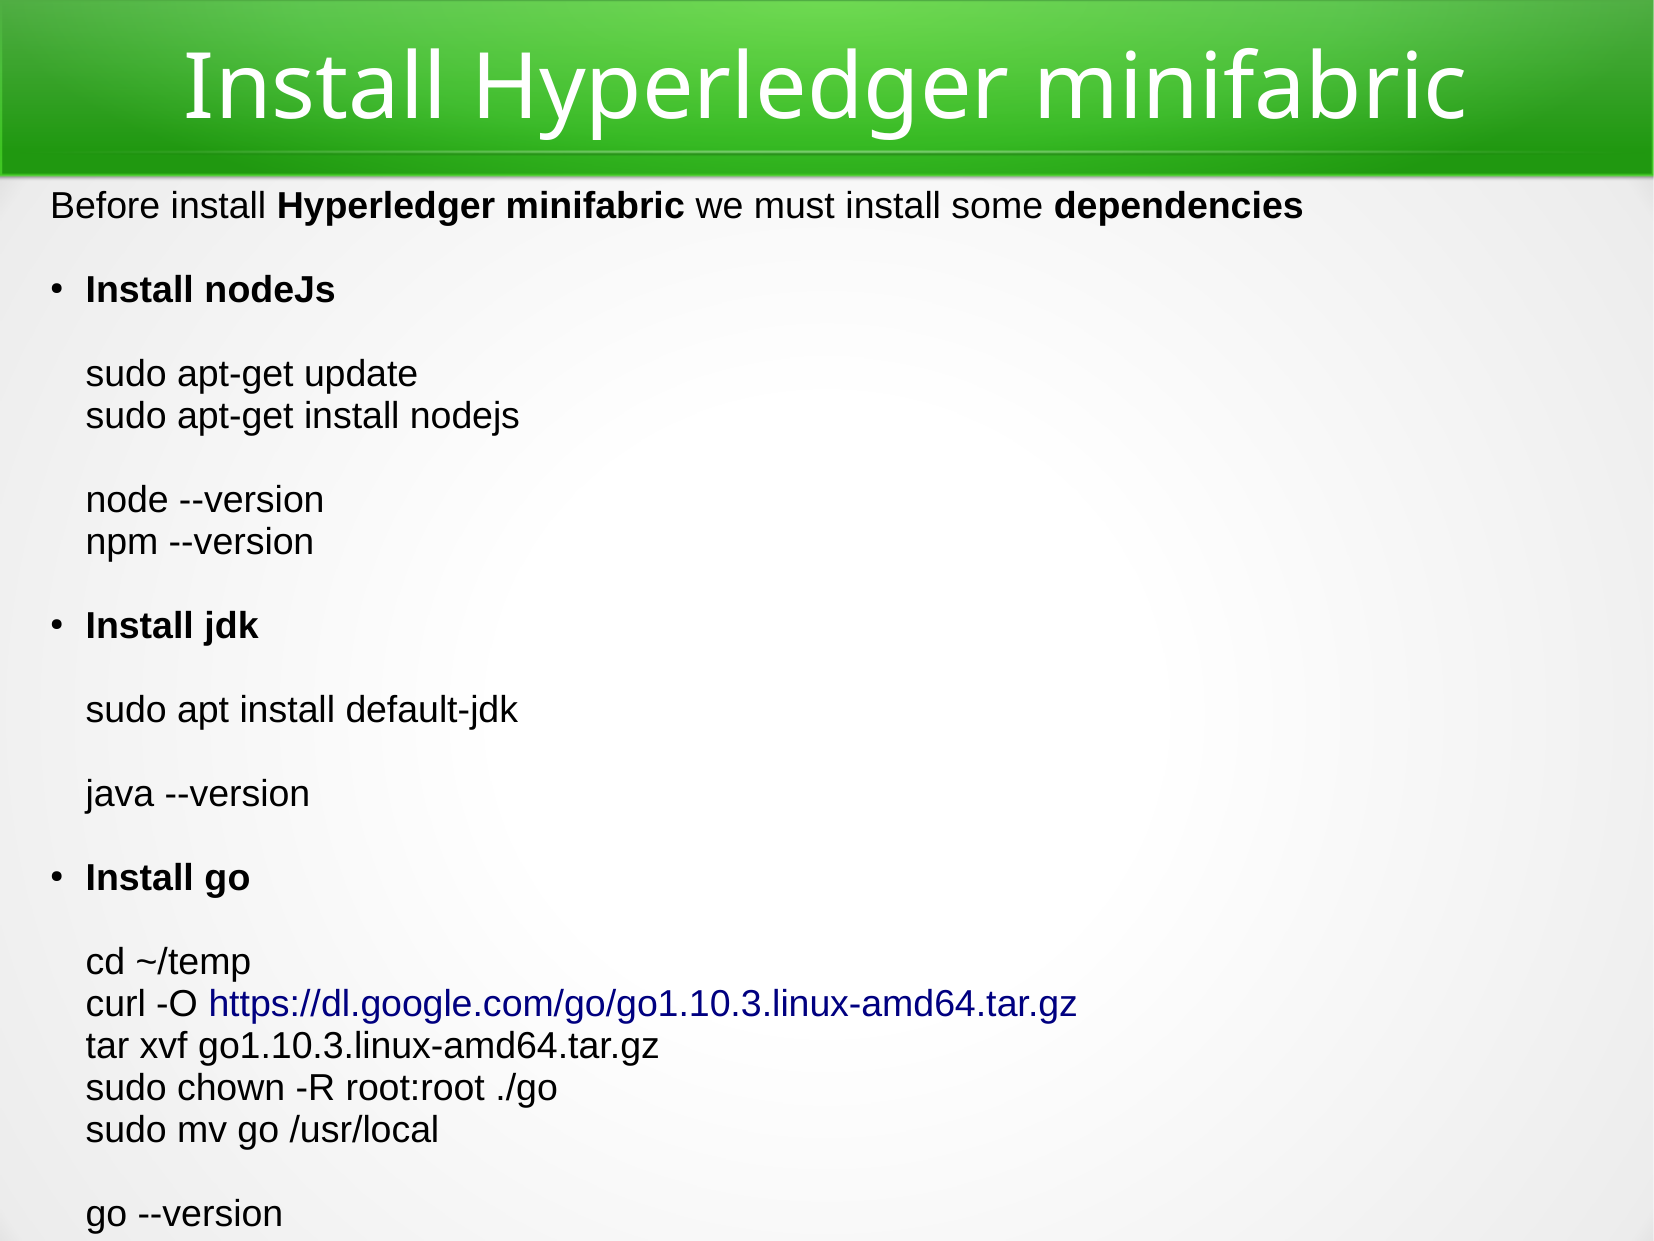

# Install Hyperledger minifabric
Before install Hyperledger minifabric we must install some dependencies
Install nodeJs
sudo apt-get update
sudo apt-get install nodejs
node --version
npm --version
Install jdk
sudo apt install default-jdk
java --version
Install go
cd ~/temp
curl -O https://dl.google.com/go/go1.10.3.linux-amd64.tar.gz
tar xvf go1.10.3.linux-amd64.tar.gz
sudo chown -R root:root ./go
sudo mv go /usr/local
go --version